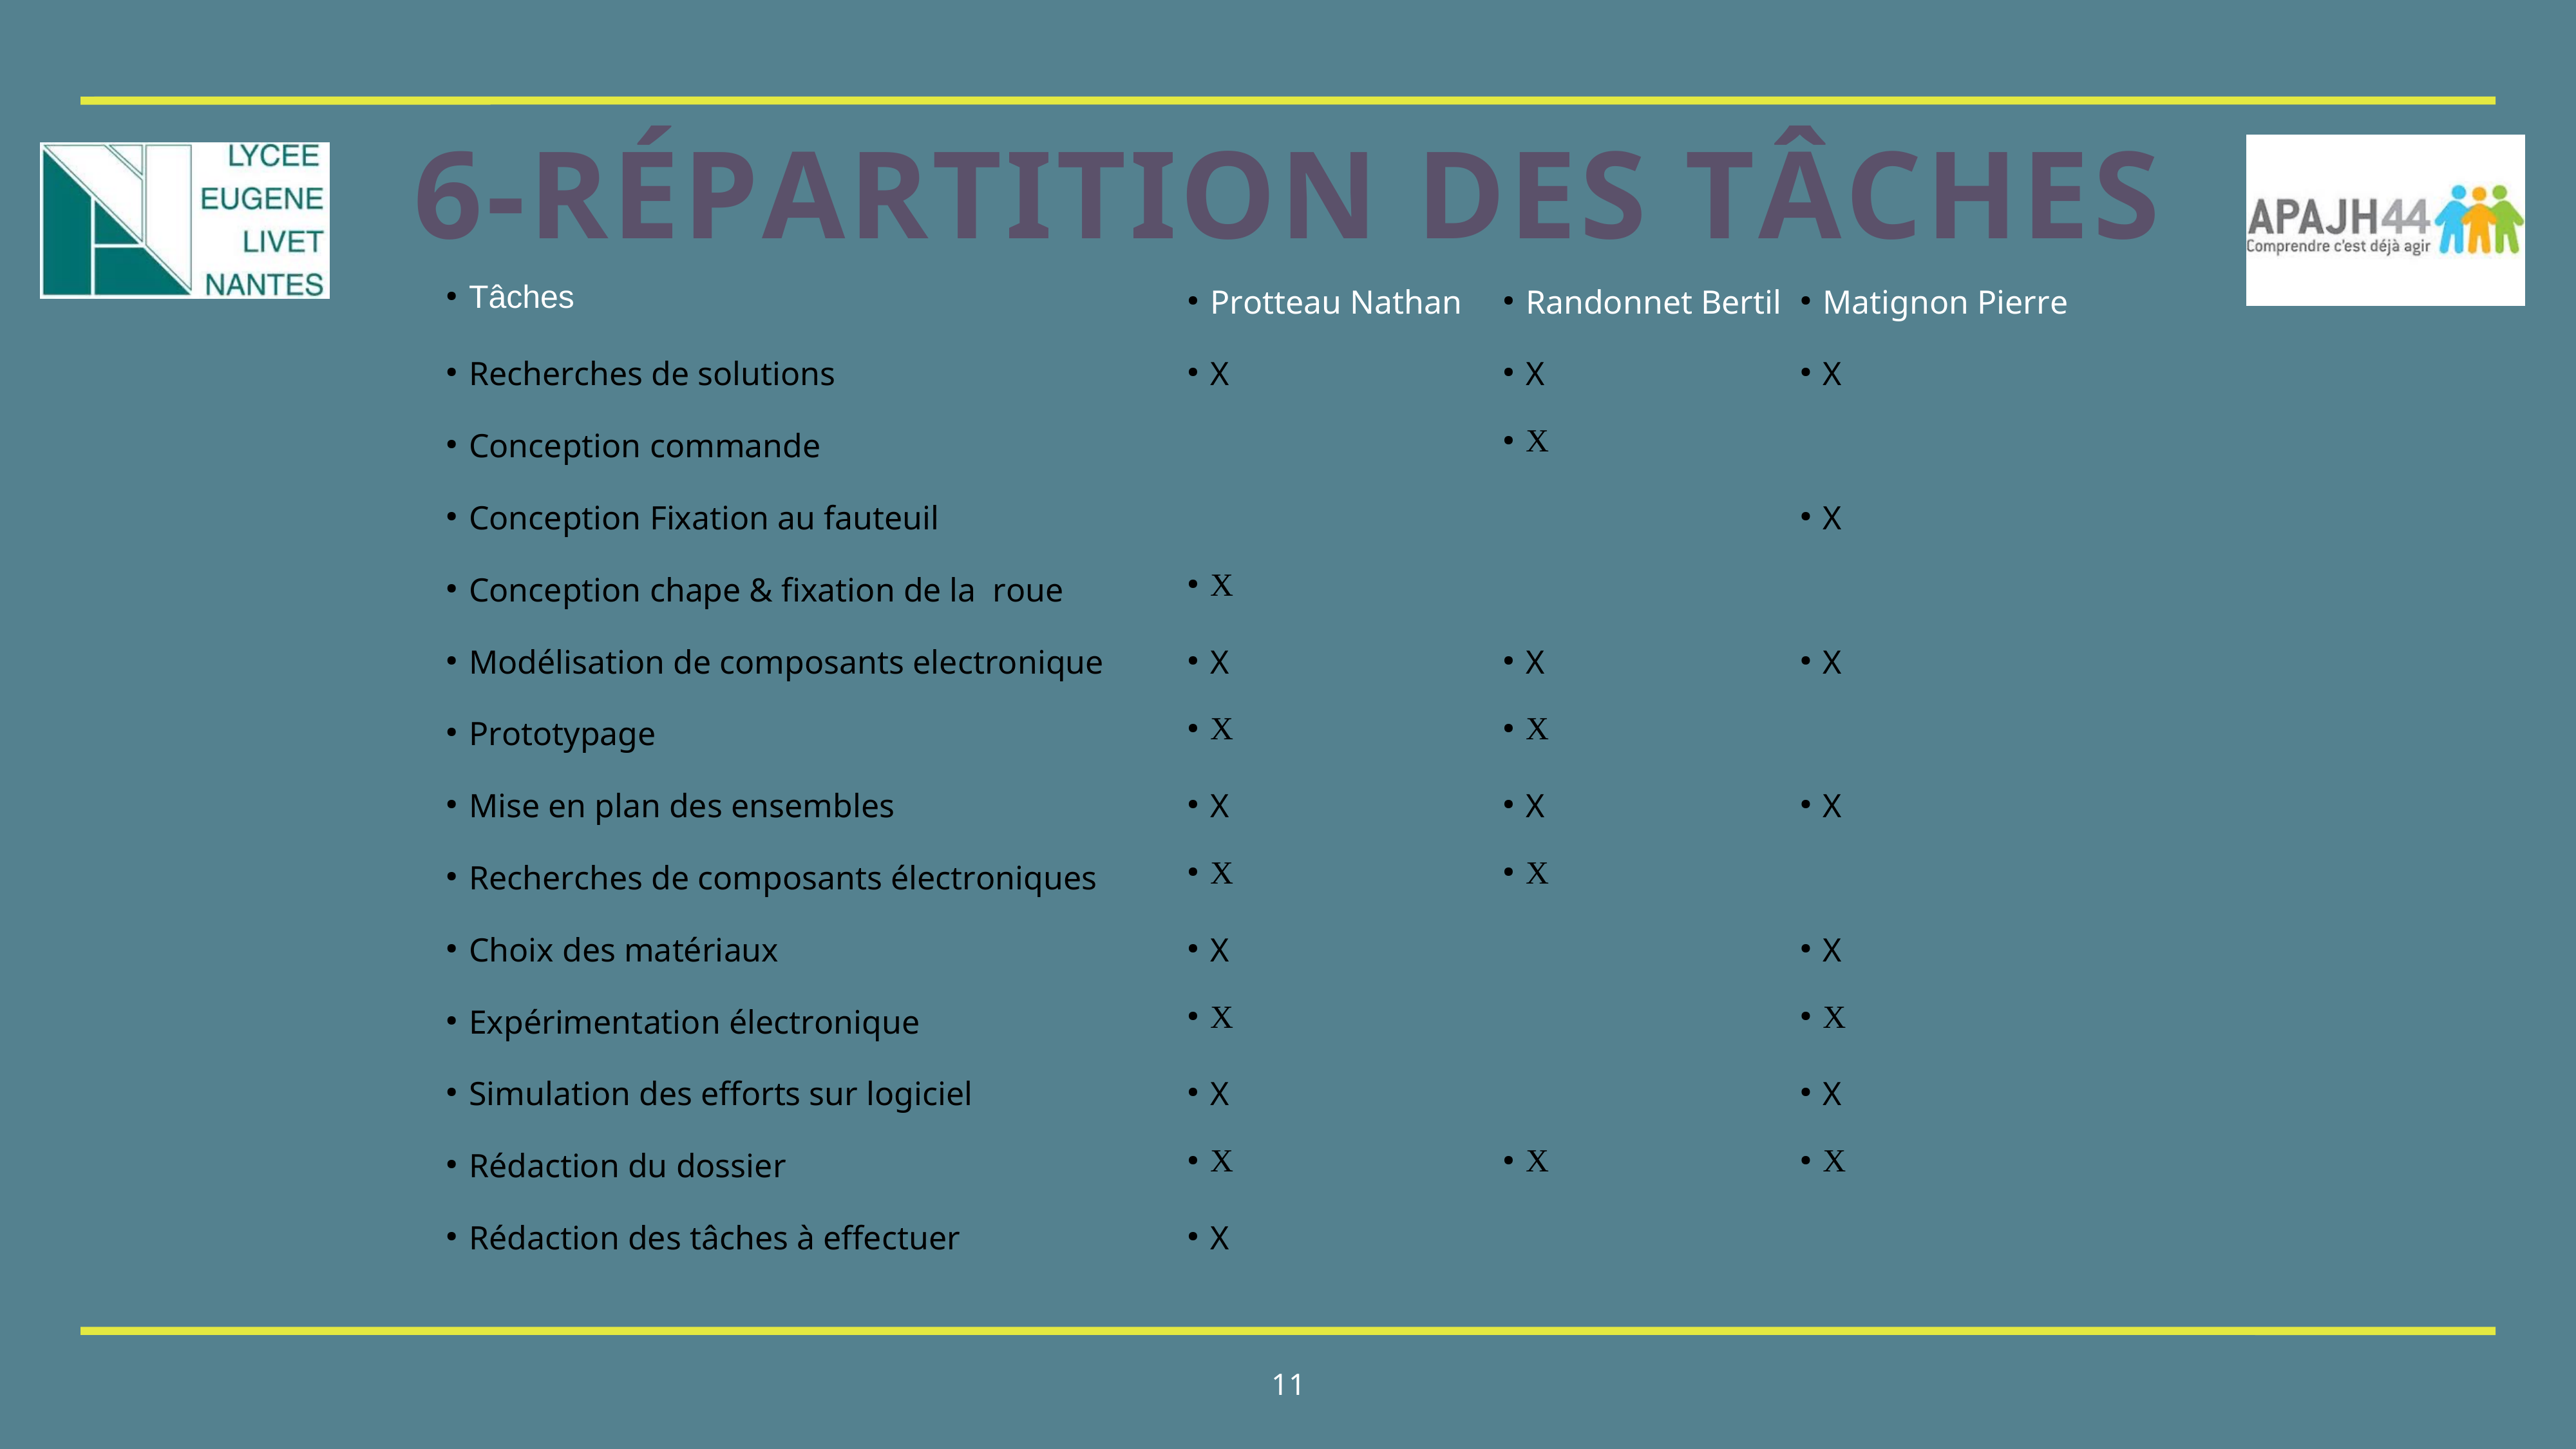

# 6-RÉPARTITION DES TÂCHES
| Tâches | Protteau Nathan | Randonnet Bertil | Matignon Pierre |
| --- | --- | --- | --- |
| Recherches de solutions | X | X | X |
| Conception commande | | X | |
| Conception Fixation au fauteuil | | | X |
| Conception chape & fixation de la roue | X | | |
| Modélisation de composants electronique | X | X | X |
| Prototypage | X | X | |
| Mise en plan des ensembles | X | X | X |
| Recherches de composants électroniques | X | X | |
| Choix des matériaux | X | | X |
| Expérimentation électronique | X | | X |
| Simulation des efforts sur logiciel | X | | X |
| Rédaction du dossier | X | X | X |
| Rédaction des tâches à effectuer | X | | |